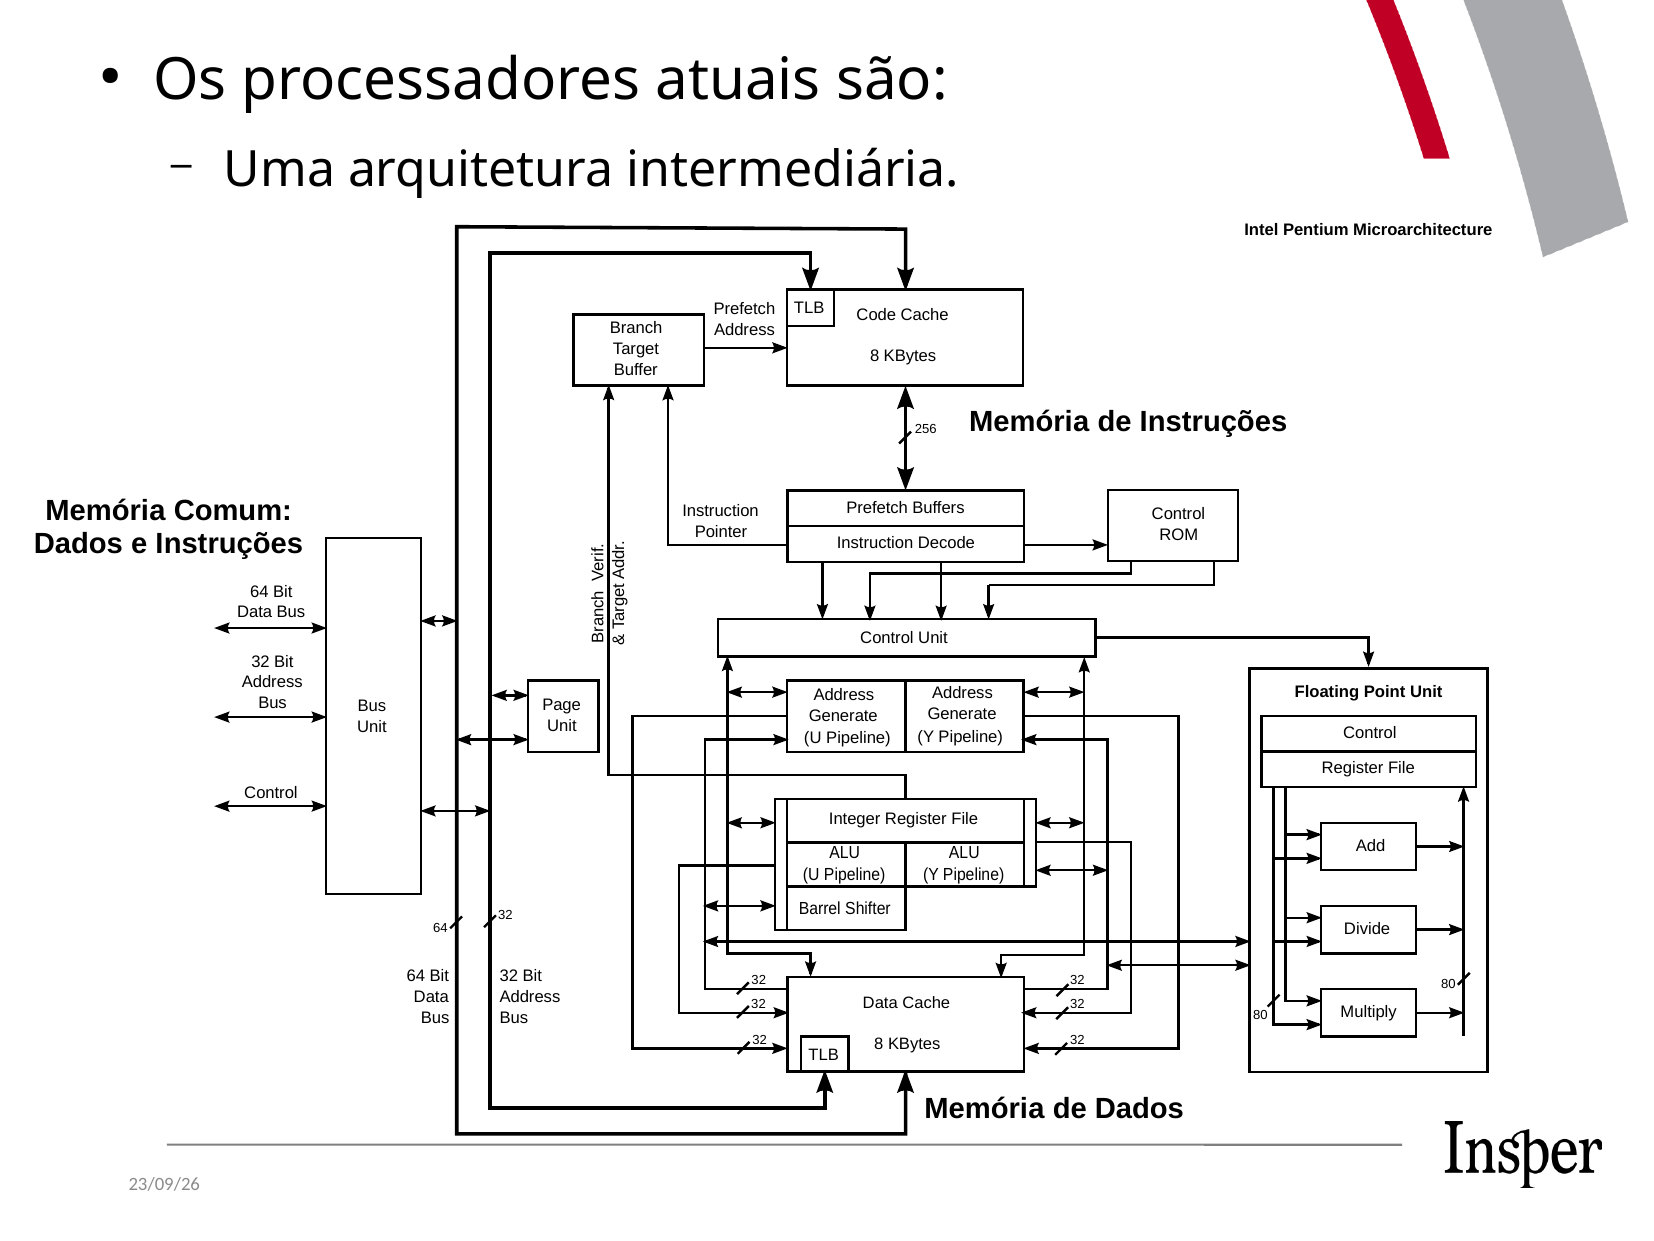

# Os processadores atuais são:
Uma arquitetura intermediária.
Memória de Instruções
Memória Comum: Dados e Instruções
Memória de Dados